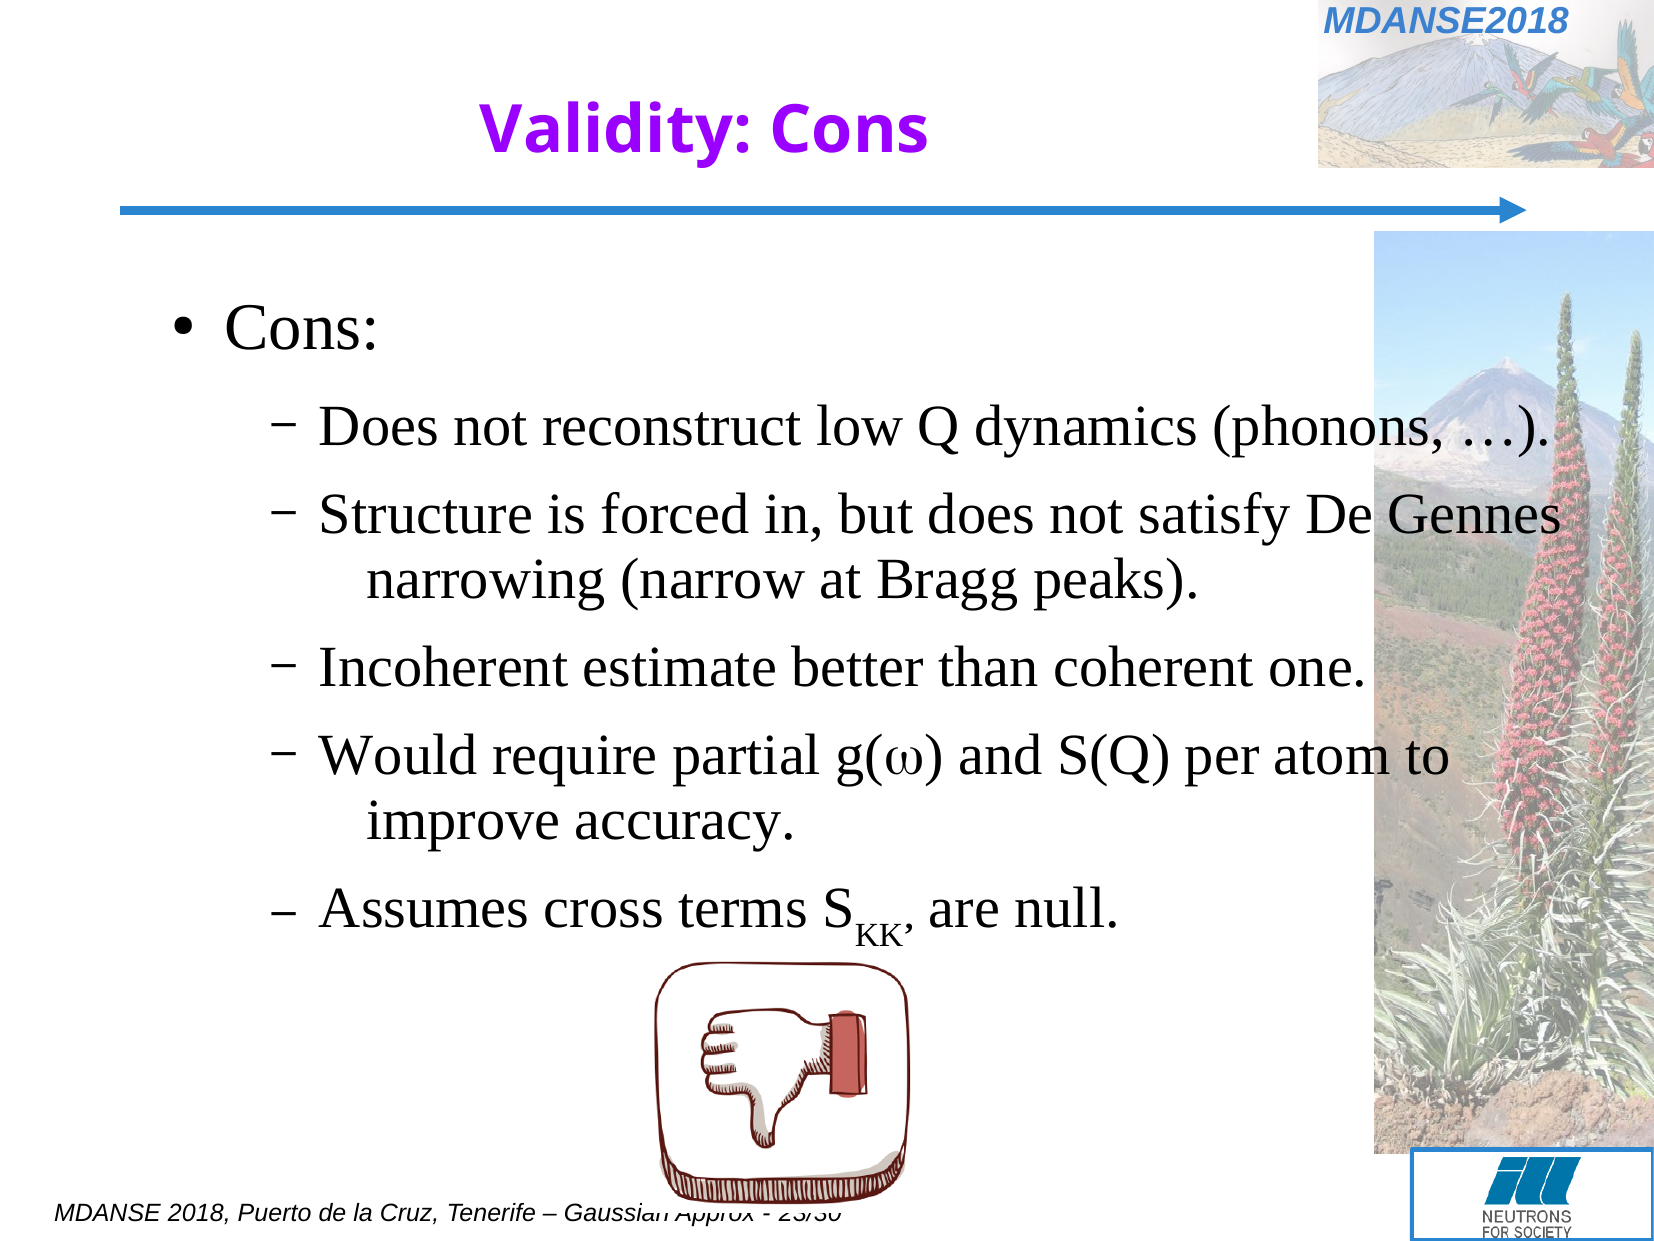

# Validity: Cons
Cons:
Does not reconstruct low Q dynamics (phonons, …).
Structure is forced in, but does not satisfy De Gennes narrowing (narrow at Bragg peaks).
Incoherent estimate better than coherent one.
Would require partial g(w) and S(Q) per atom to improve accuracy.
Assumes cross terms SKK’ are null.